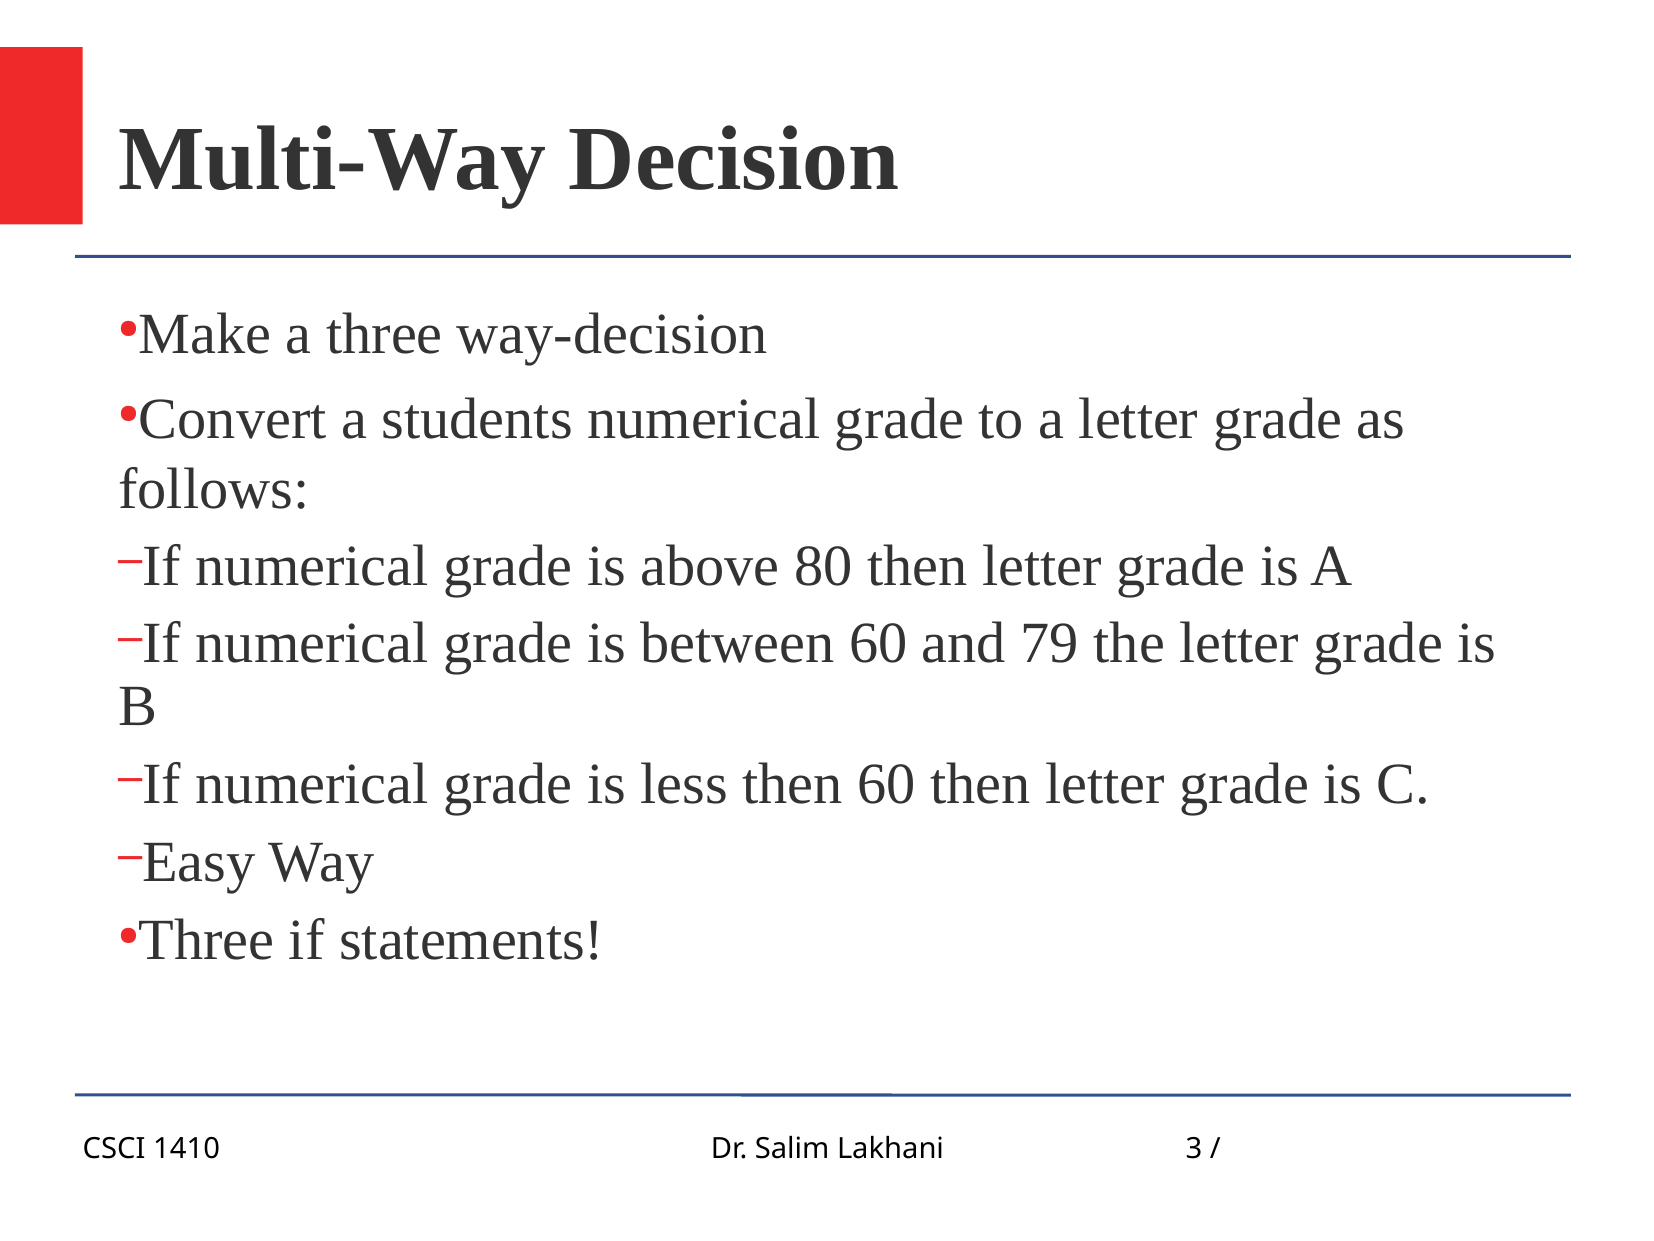

# Multi-Way Decision
Make a three way-decision
Convert a students numerical grade to a letter grade as follows:
If numerical grade is above 80 then letter grade is A
If numerical grade is between 60 and 79 the letter grade is B
If numerical grade is less then 60 then letter grade is C.
Easy Way
Three if statements!
CSCI 1410
Dr. Salim Lakhani